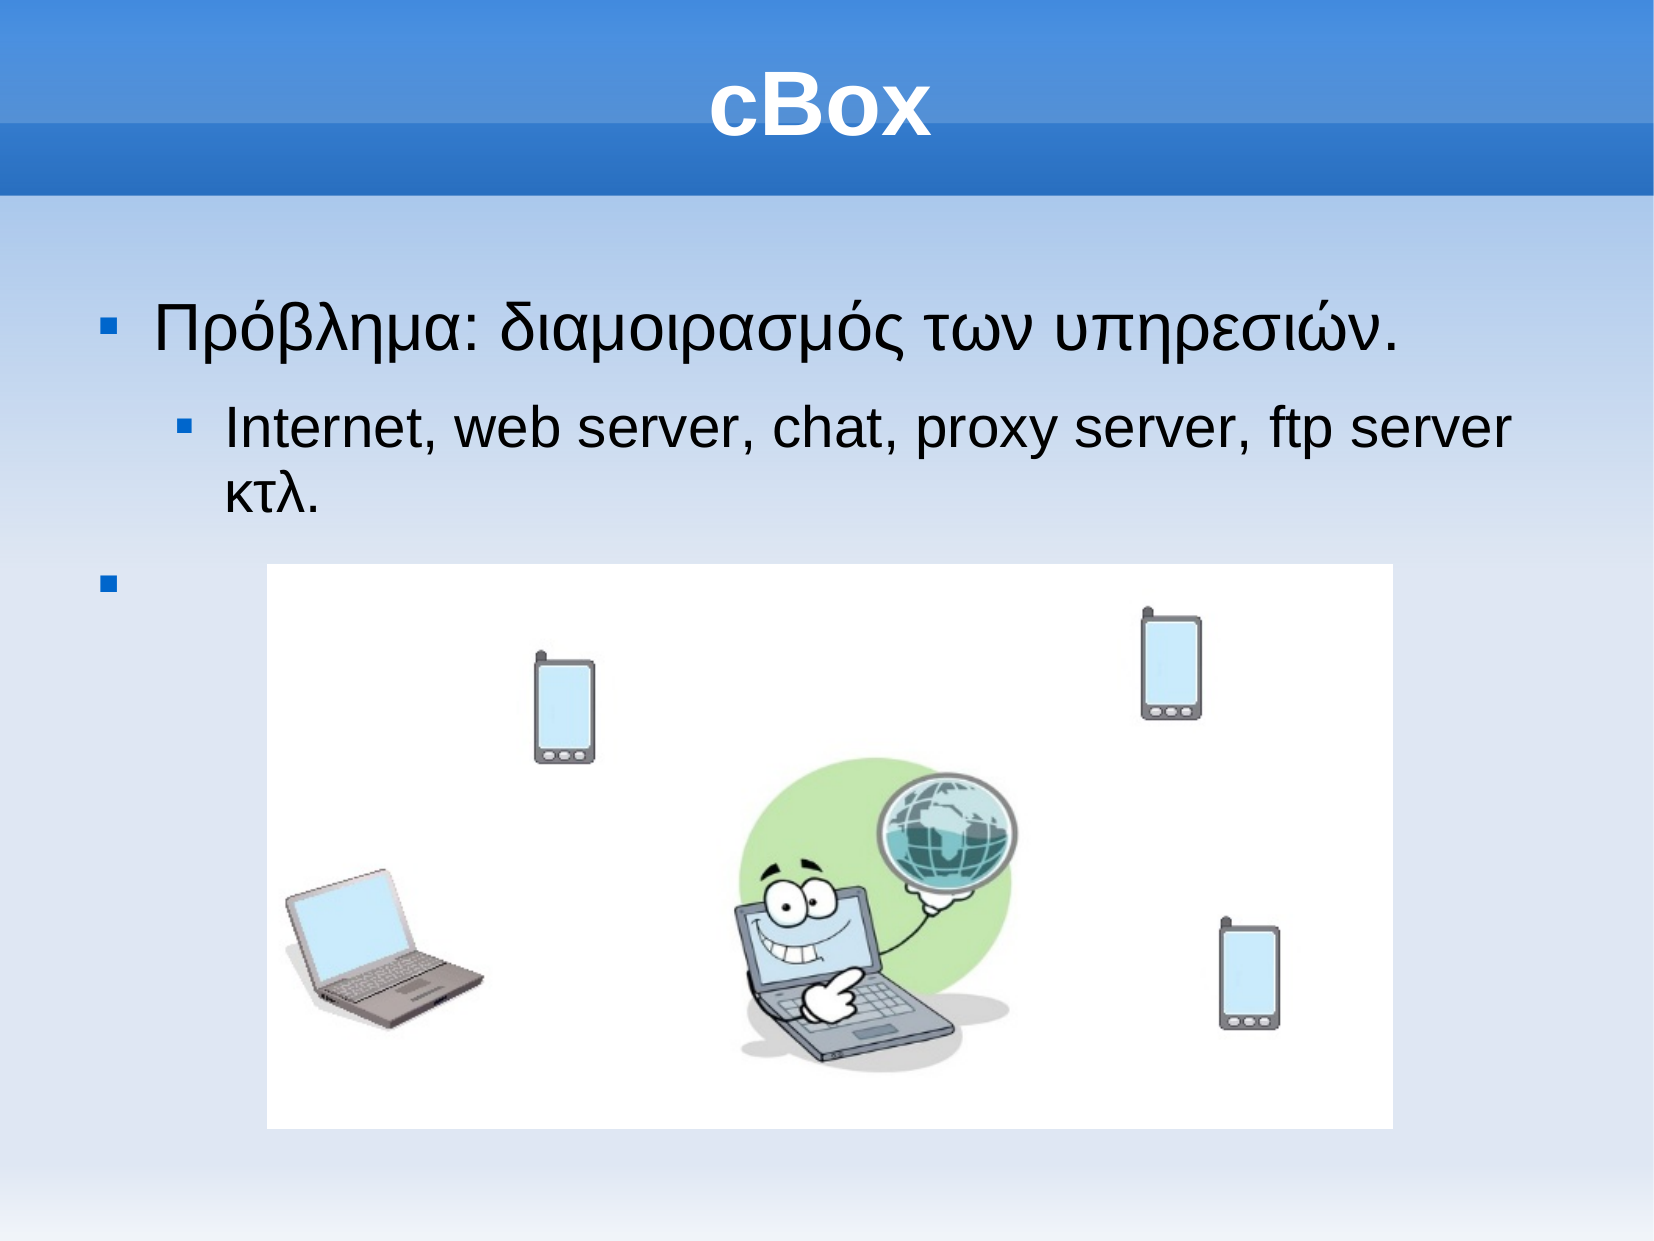

# cBox
Πρόβλημα: διαμοιρασμός των υπηρεσιών.
Internet, web server, chat, proxy server, ftp server κτλ.